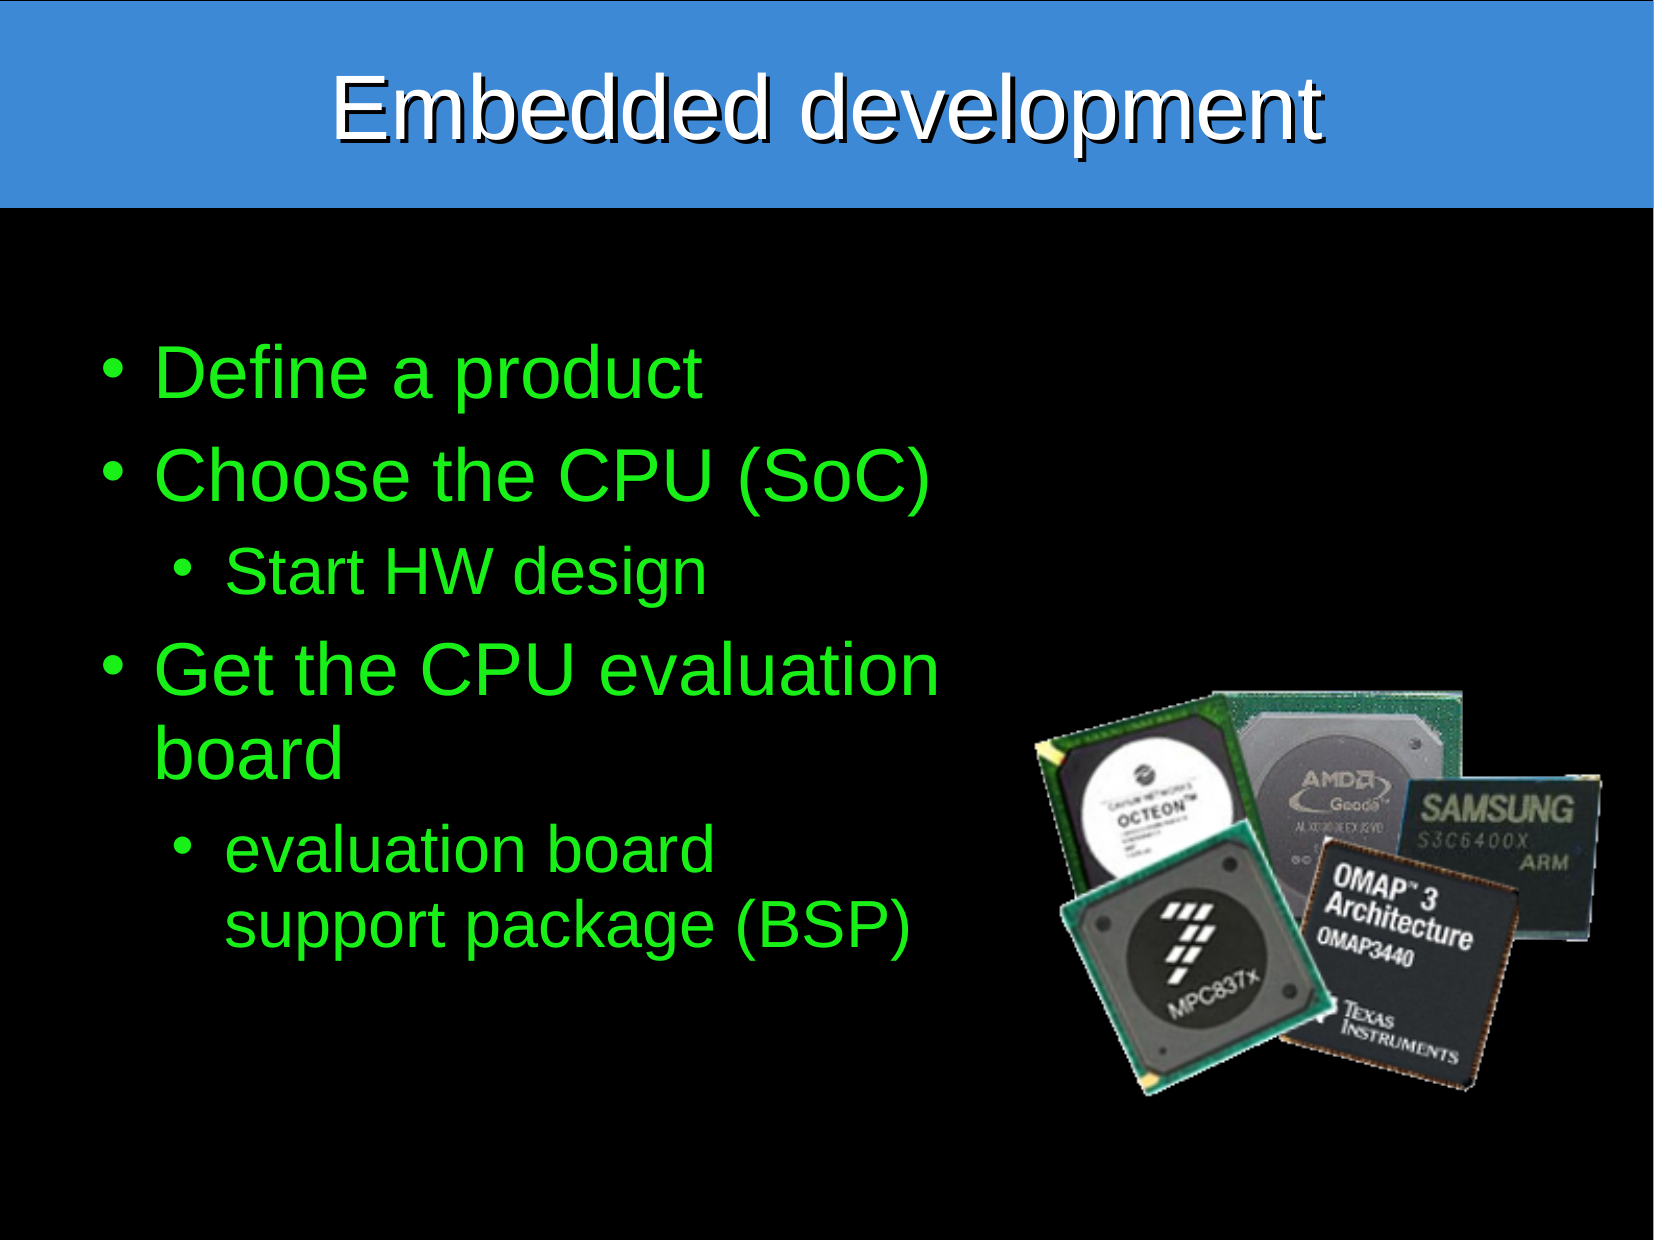

# Embedded development
Define a product
Choose the CPU (SoC)
Start HW design
Get the CPU evaluation board
evaluation board support package (BSP)